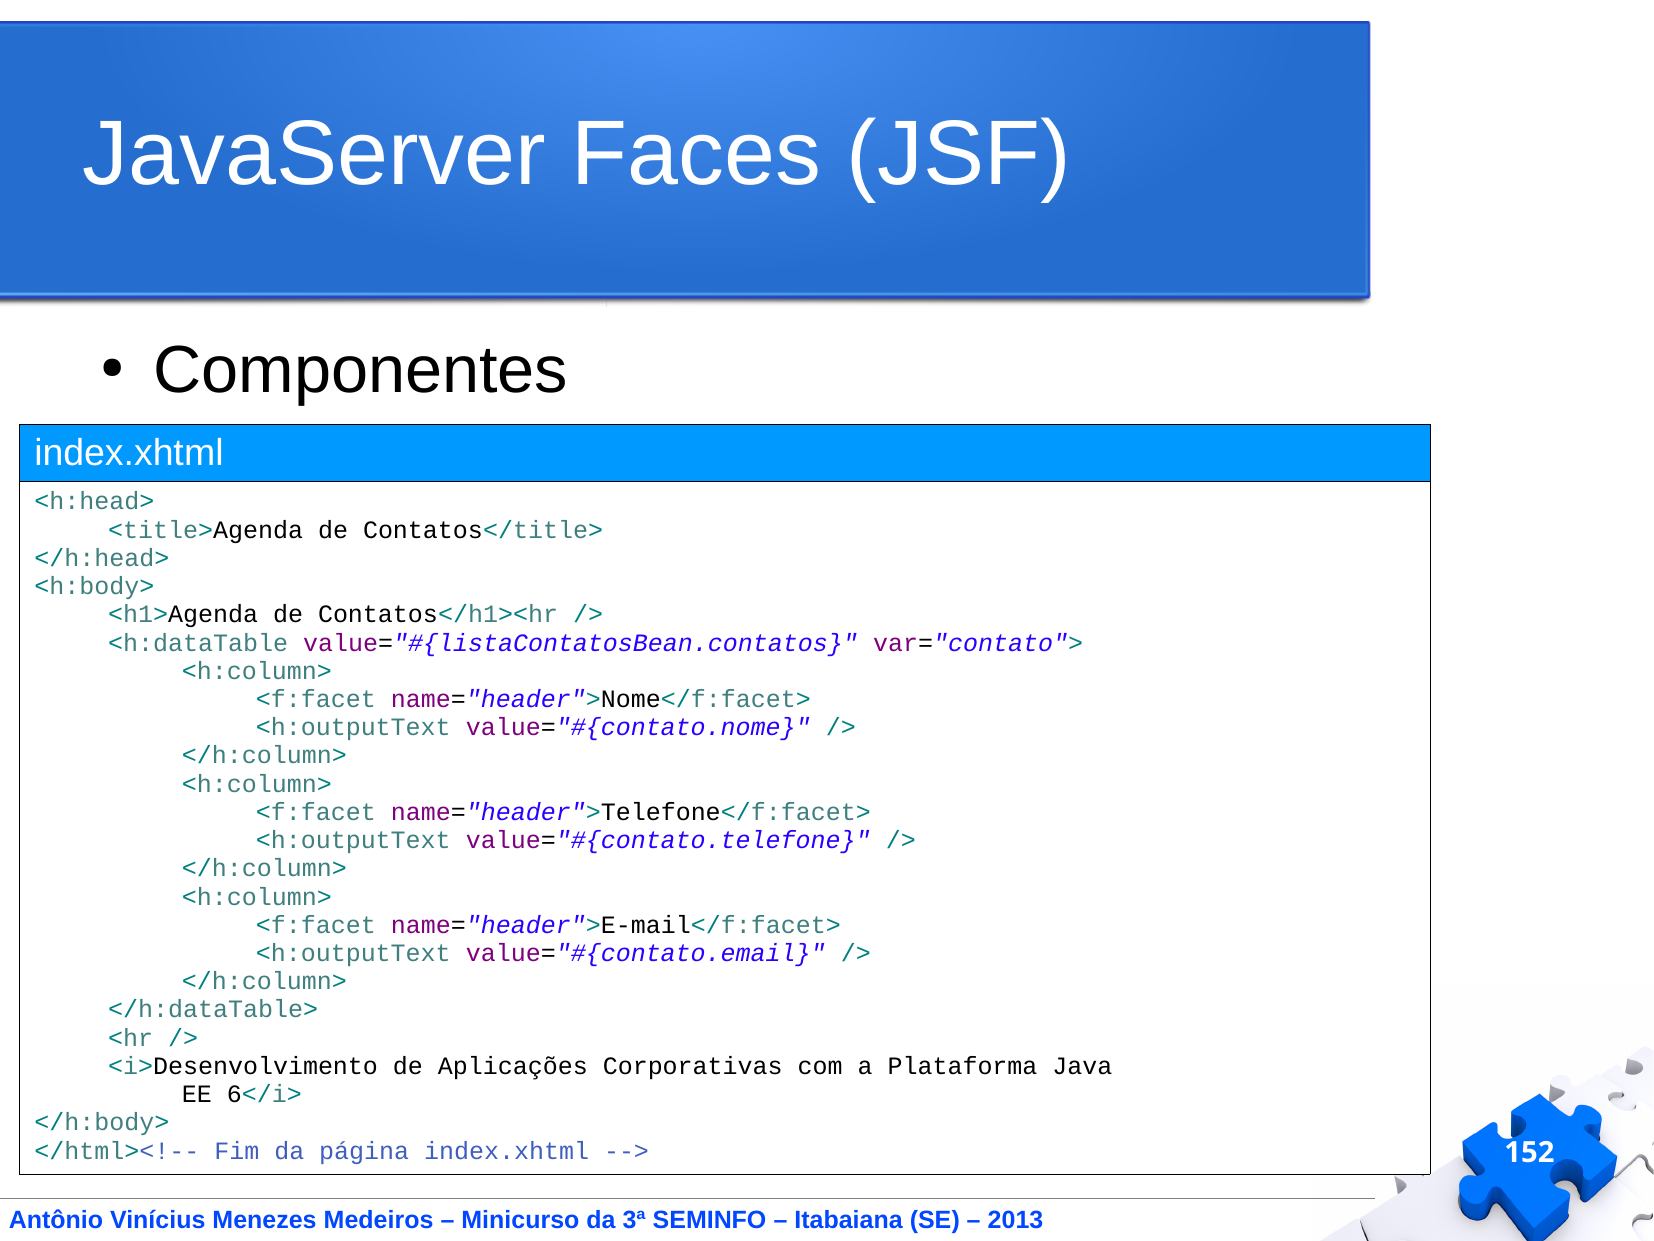

# JavaServer Faces (JSF)
Componentes
| index.xhtml |
| --- |
| <h:head> <title>Agenda de Contatos</title> </h:head> <h:body> <h1>Agenda de Contatos</h1><hr /> <h:dataTable value="#{listaContatosBean.contatos}" var="contato"> <h:column> <f:facet name="header">Nome</f:facet> <h:outputText value="#{contato.nome}" /> </h:column> <h:column> <f:facet name="header">Telefone</f:facet> <h:outputText value="#{contato.telefone}" /> </h:column> <h:column> <f:facet name="header">E-mail</f:facet> <h:outputText value="#{contato.email}" /> </h:column> </h:dataTable> <hr /> <i>Desenvolvimento de Aplicações Corporativas com a Plataforma Java EE 6</i> </h:body> </html><!-- Fim da página index.xhtml --> |
152